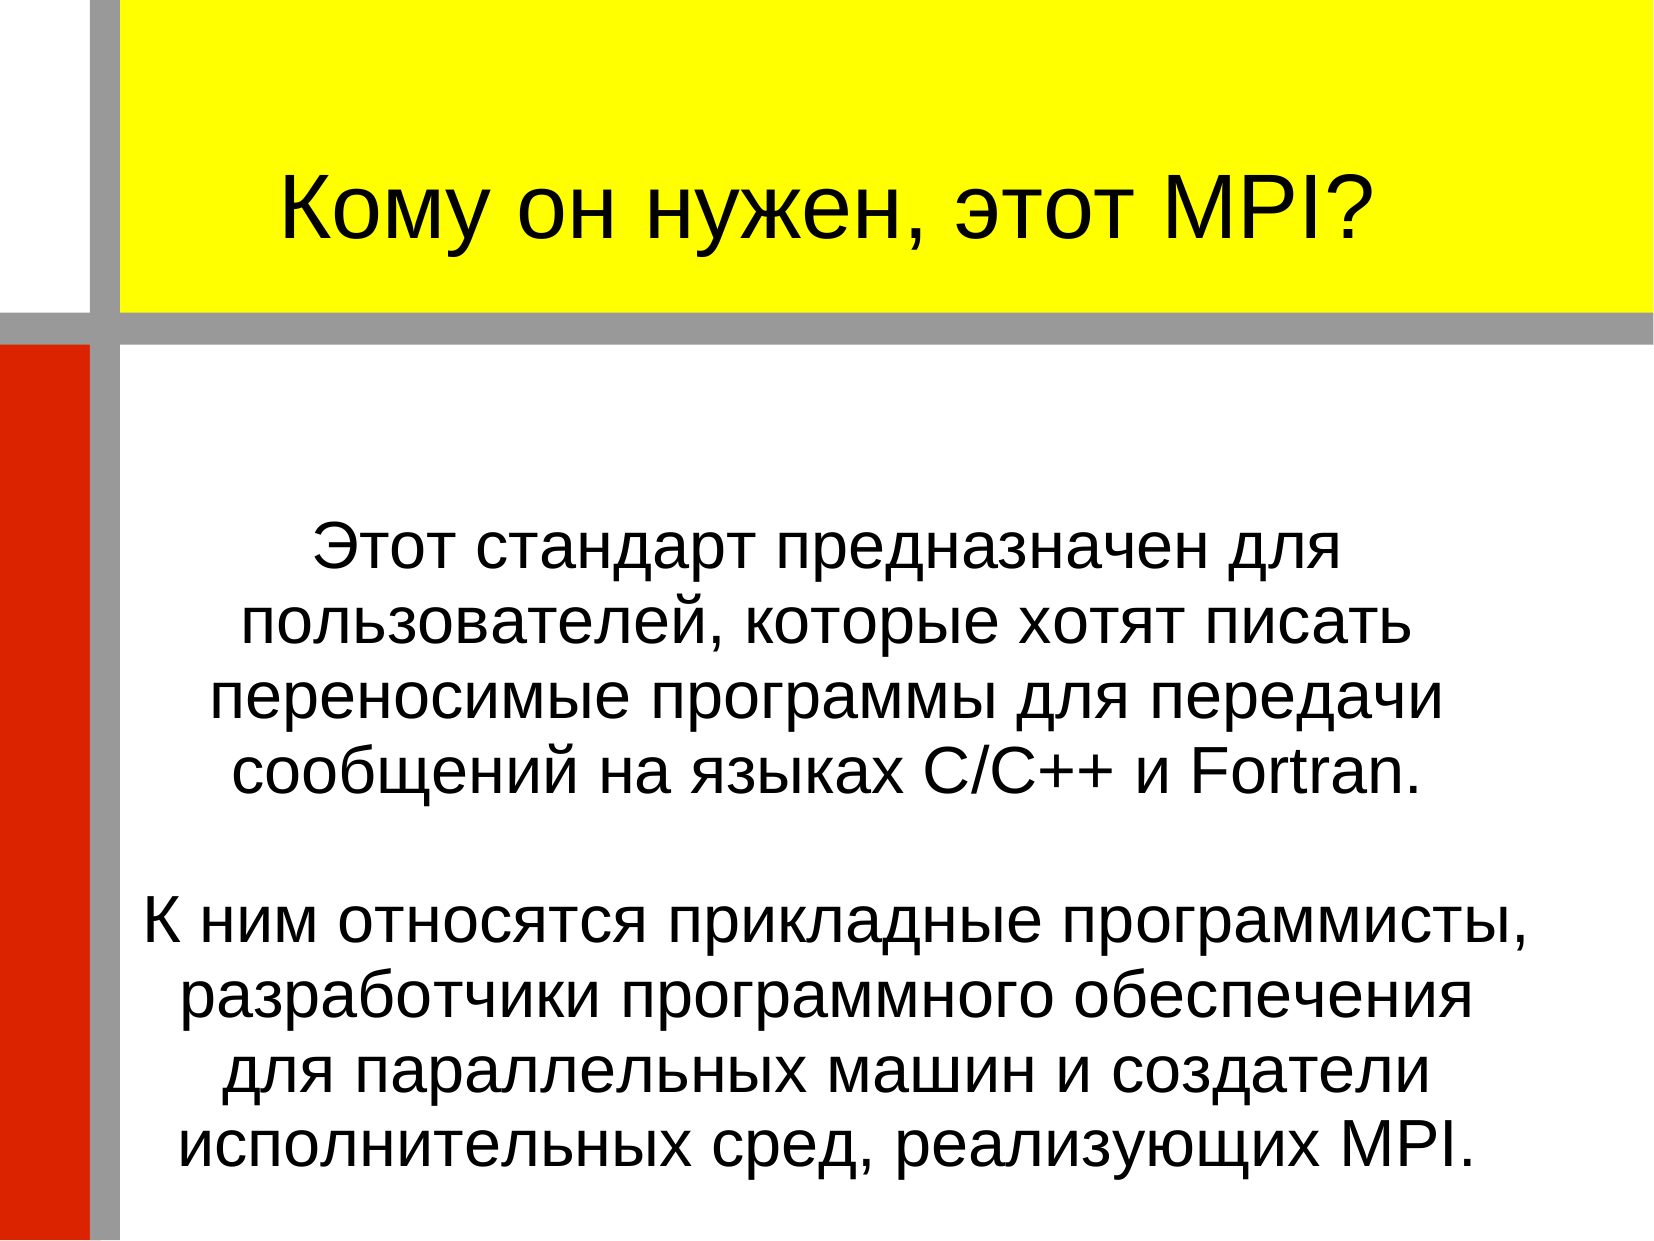

# Кому он нужен, этот MPI?
Этот стандарт предназначен для пользователей, которые хотят писать переносимые программы для передачи сообщений на языках C/C++ и Fortran.
 К ним относятся прикладные программисты, разработчики программного обеспечения для параллельных машин и создатели исполнительных сред, реализующих MPI.